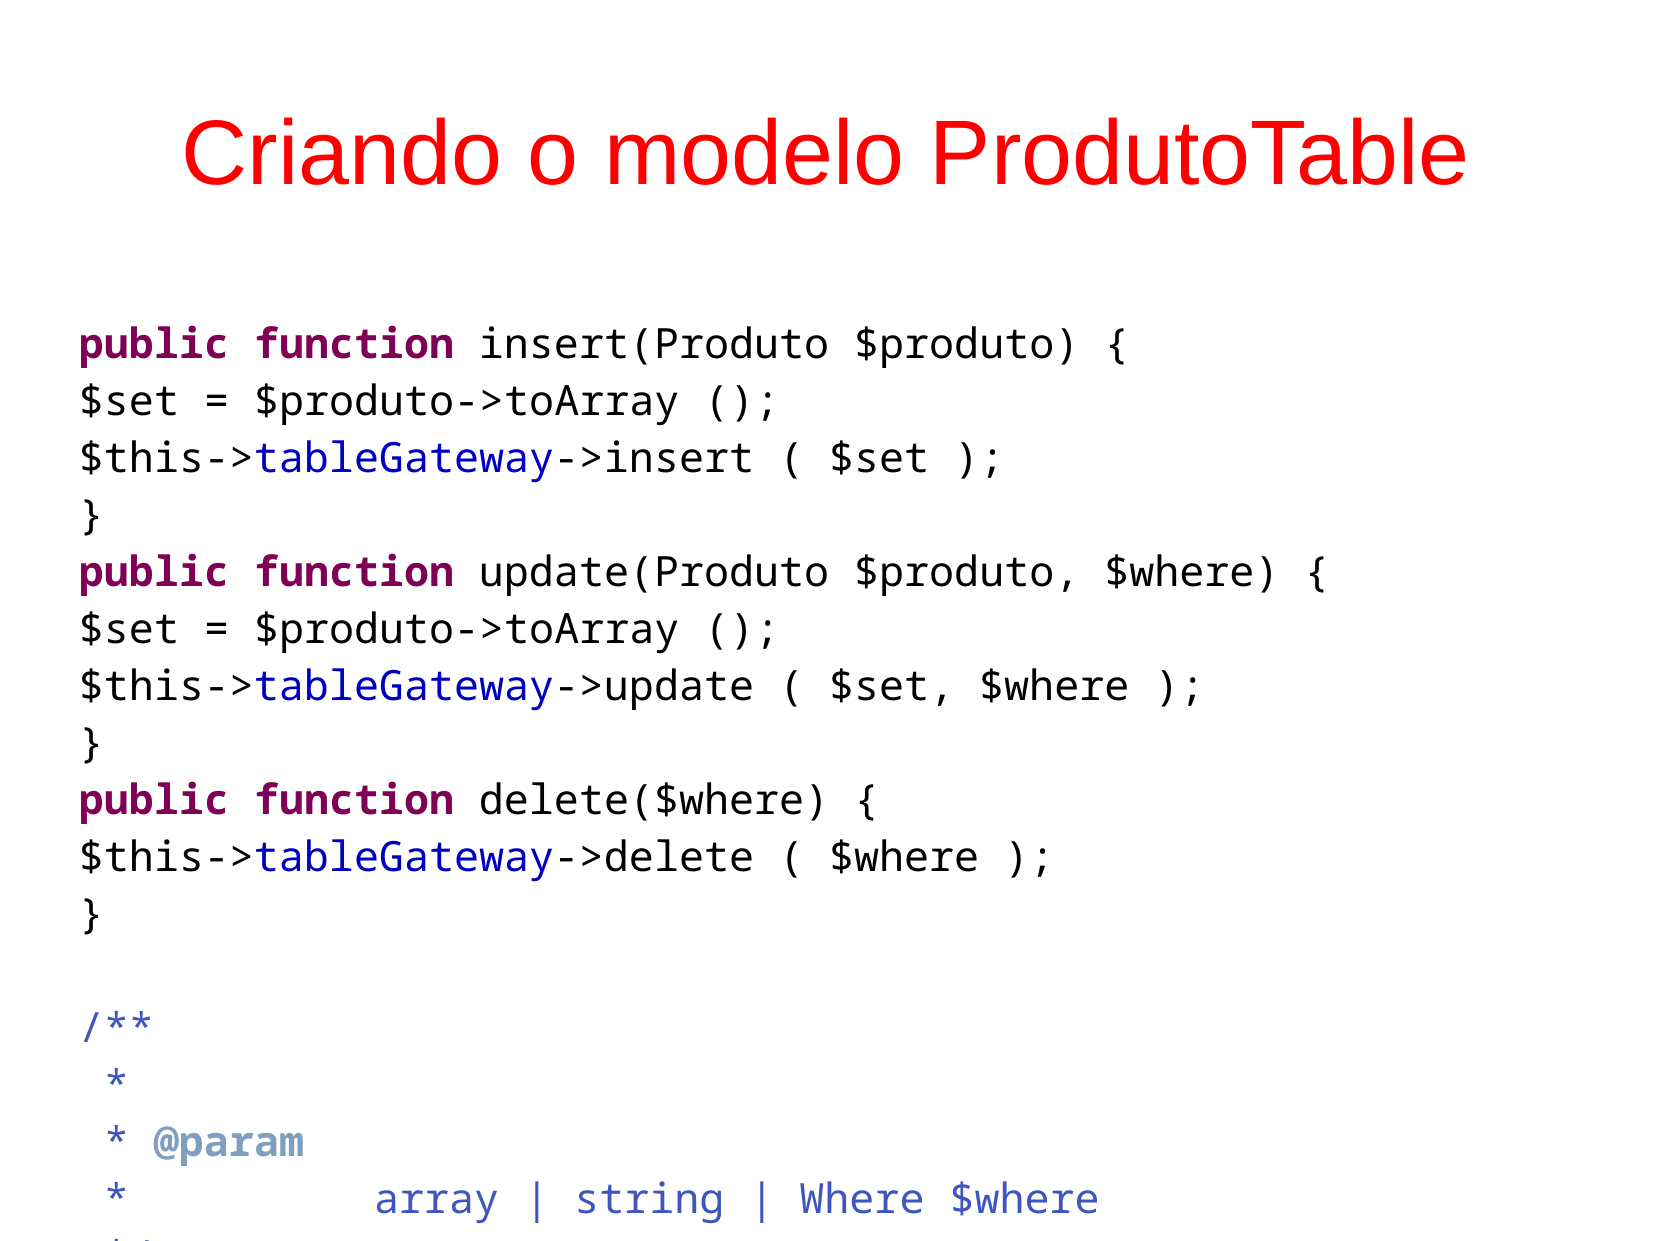

# Criando o modelo ProdutoTable
public function insert(Produto $produto) {
$set = $produto->toArray ();
$this->tableGateway->insert ( $set );
}
public function update(Produto $produto, $where) {
$set = $produto->toArray ();
$this->tableGateway->update ( $set, $where );
}
public function delete($where) {
$this->tableGateway->delete ( $where );
}
/**
 *
 * @param
 * 	array | string | Where $where
 */